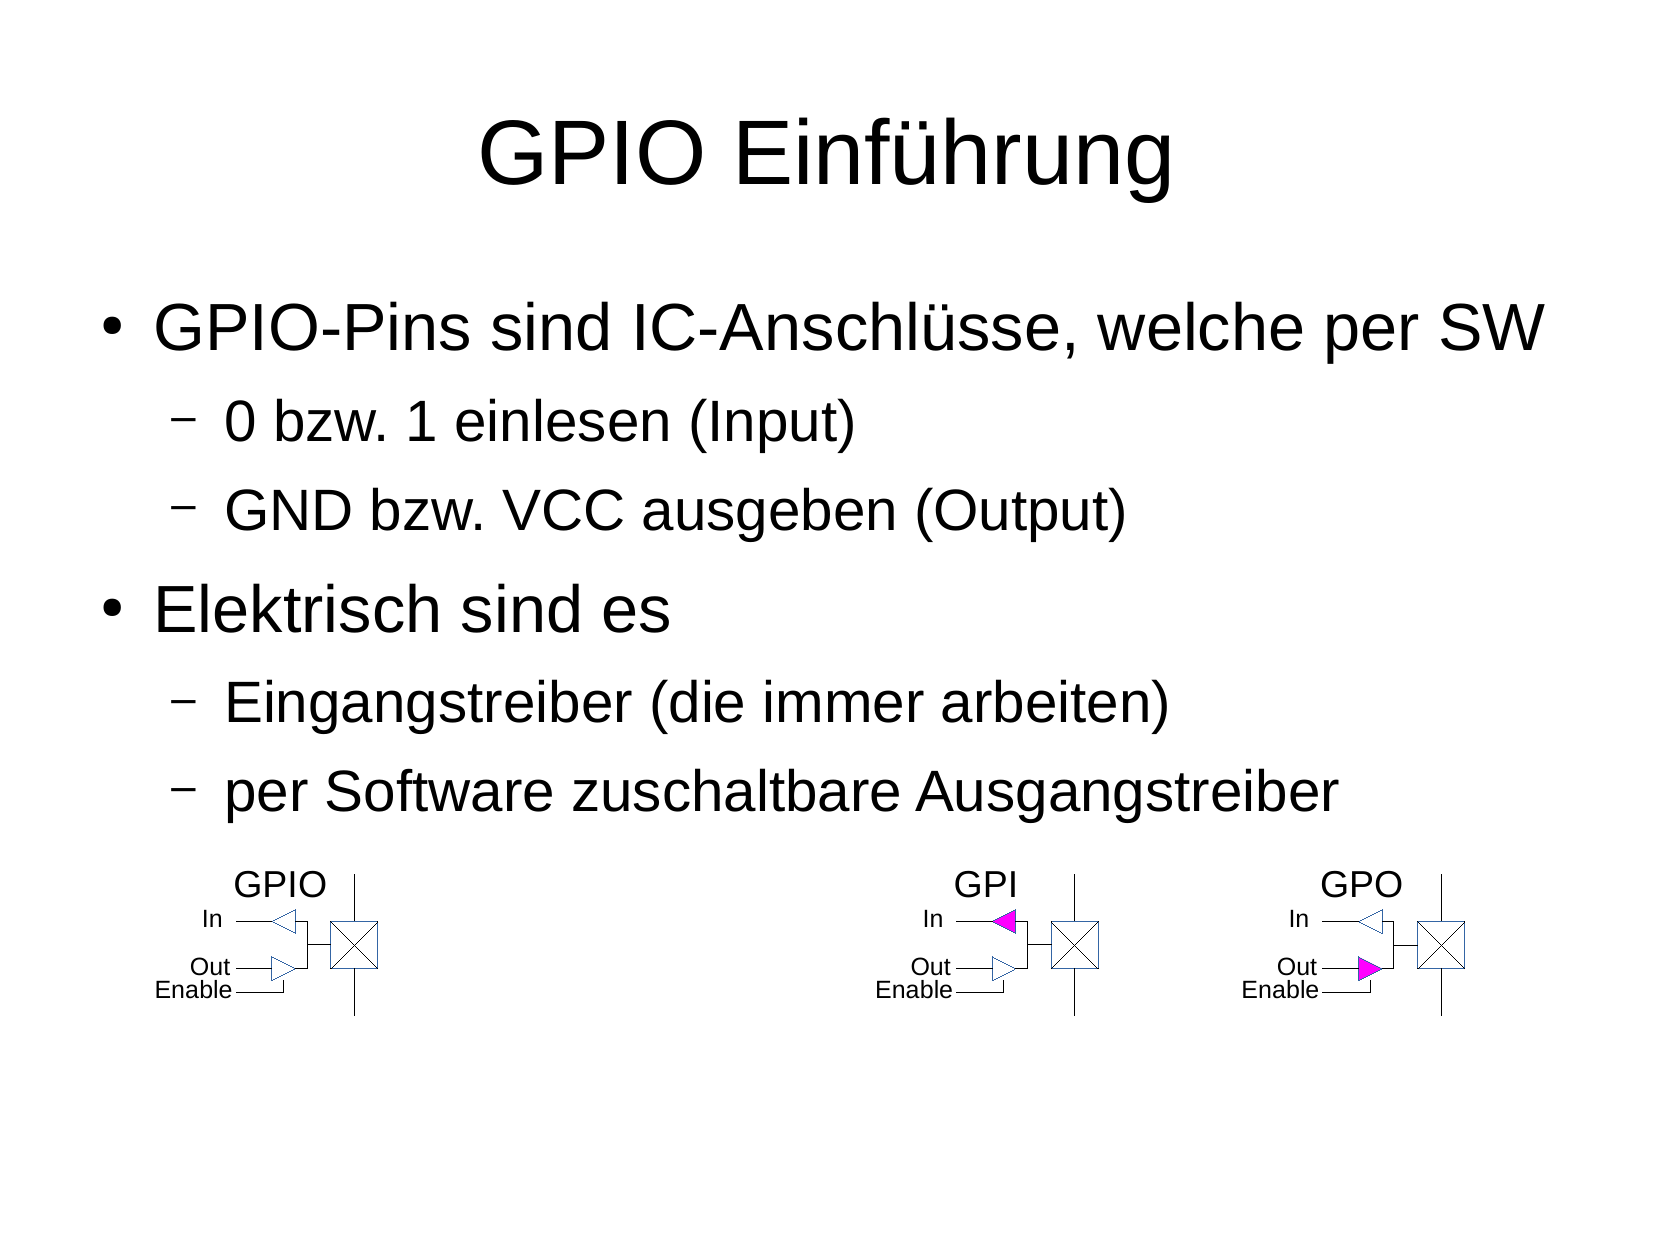

# GPIO Einführung
GPIO-Pins sind IC-Anschlüsse, welche per SW
0 bzw. 1 einlesen (Input)
GND bzw. VCC ausgeben (Output)
Elektrisch sind es
Eingangstreiber (die immer arbeiten)
per Software zuschaltbare Ausgangstreiber
GPIO
In
Out
Enable
GPI
In
Out
Enable
GPO
In
Out
Enable